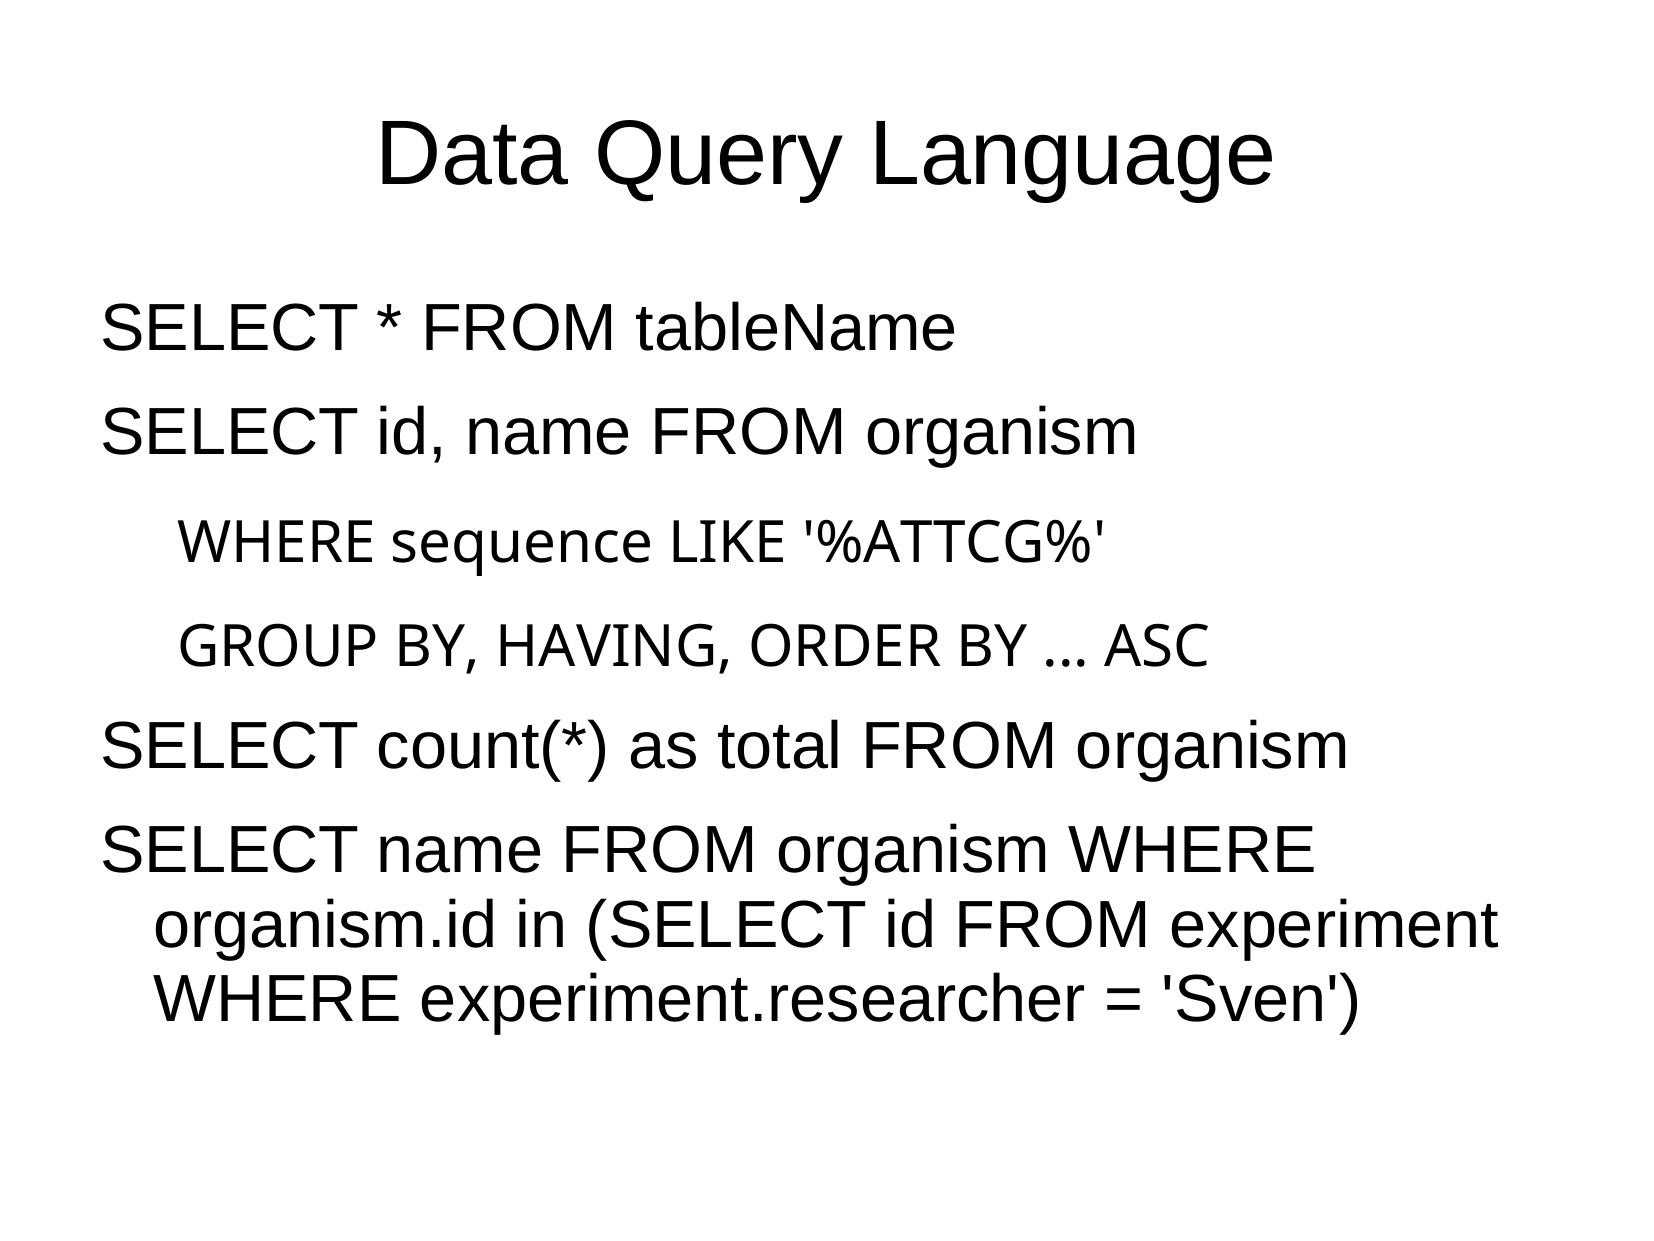

# Data Query Language
SELECT * FROM tableName
SELECT id, name FROM organism
WHERE sequence LIKE '%ATTCG%'
GROUP BY, HAVING, ORDER BY ... ASC
SELECT count(*) as total FROM organism
SELECT name FROM organism WHERE organism.id in (SELECT id FROM experiment WHERE experiment.researcher = 'Sven')